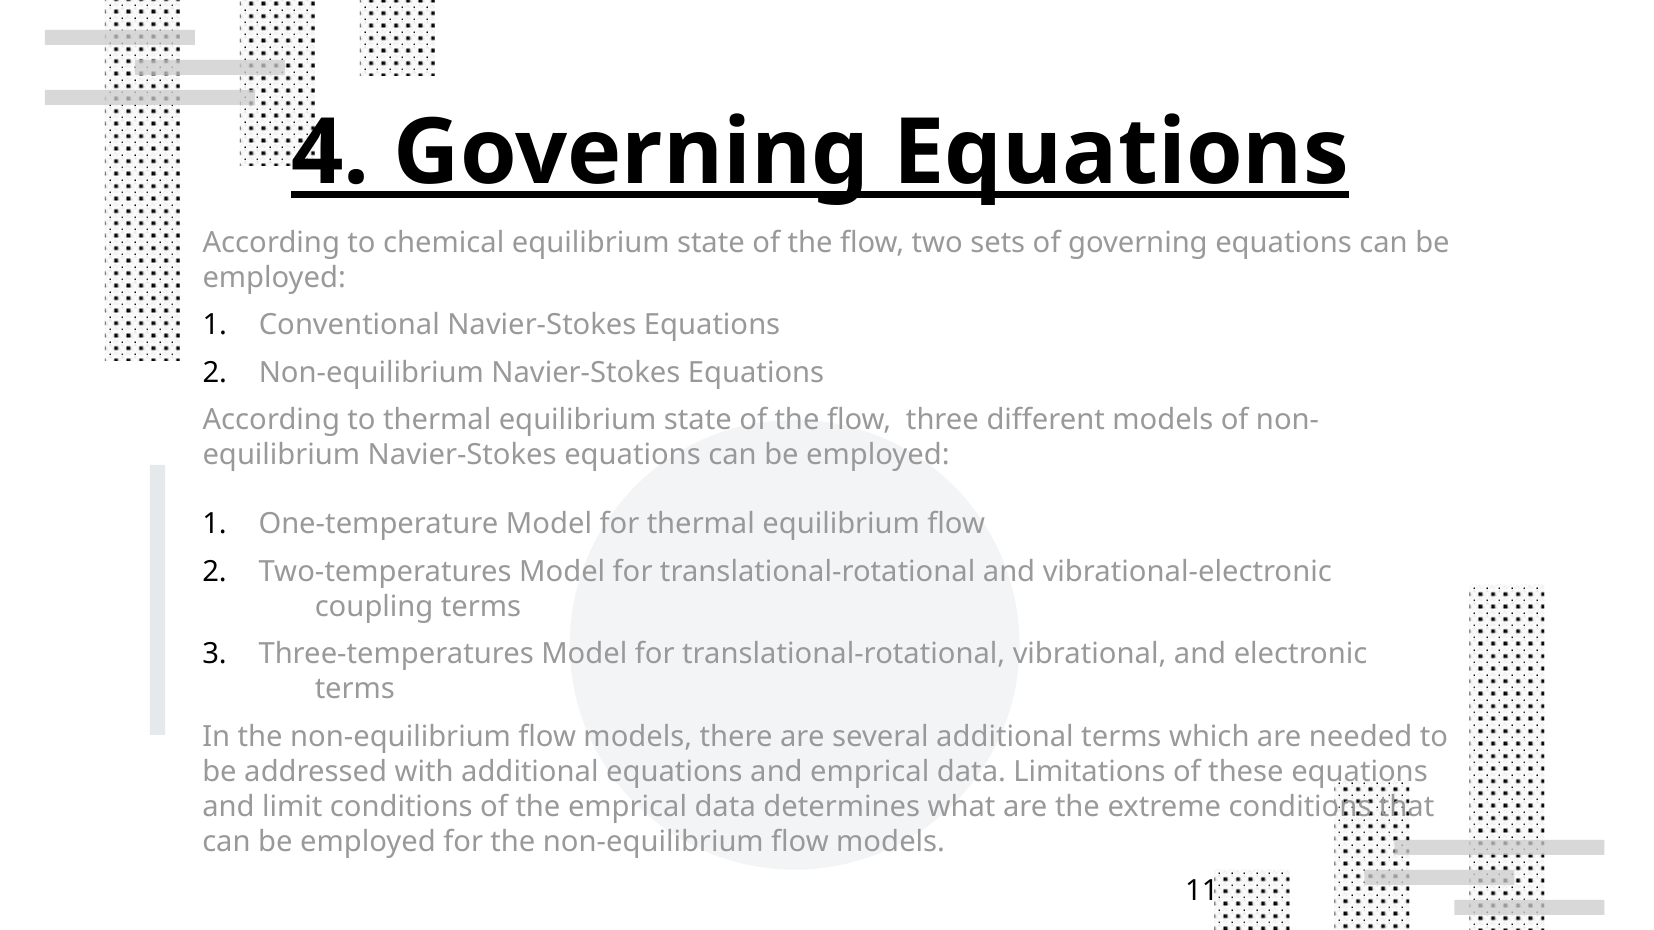

# 4. Governing Equations
According to chemical equilibrium state of the flow, two sets of governing equations can be employed:
Conventional Navier-Stokes Equations
Non-equilibrium Navier-Stokes Equations
According to thermal equilibrium state of the flow, three different models of non-equilibrium Navier-Stokes equations can be employed:
One-temperature Model for thermal equilibrium flow
Two-temperatures Model for translational-rotational and vibrational-electronic coupling terms
Three-temperatures Model for translational-rotational, vibrational, and electronic terms
In the non-equilibrium flow models, there are several additional terms which are needed to be addressed with additional equations and emprical data. Limitations of these equations and limit conditions of the emprical data determines what are the extreme conditions that can be employed for the non-equilibrium flow models.
11